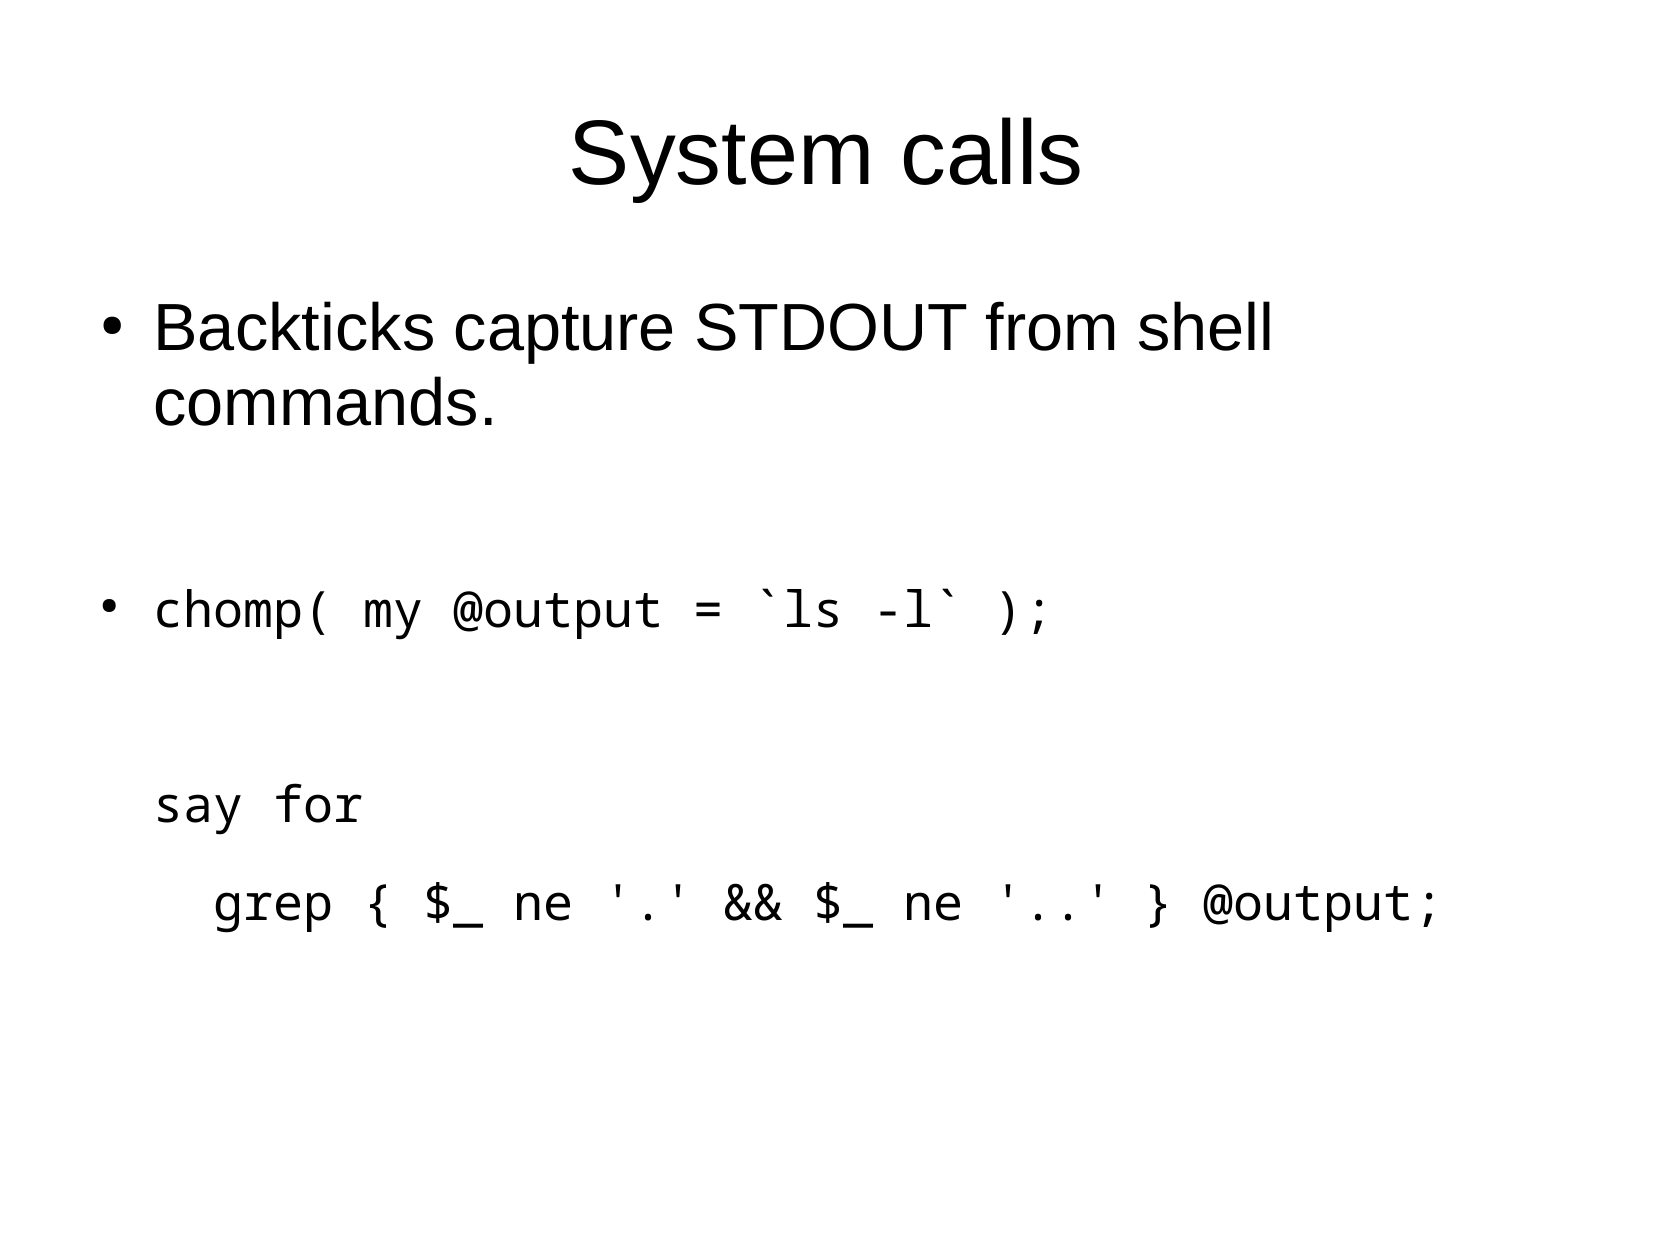

# System calls
Backticks capture STDOUT from shell commands.
chomp( my @output = `ls -l` );
say for
 grep { $_ ne '.' && $_ ne '..' } @output;